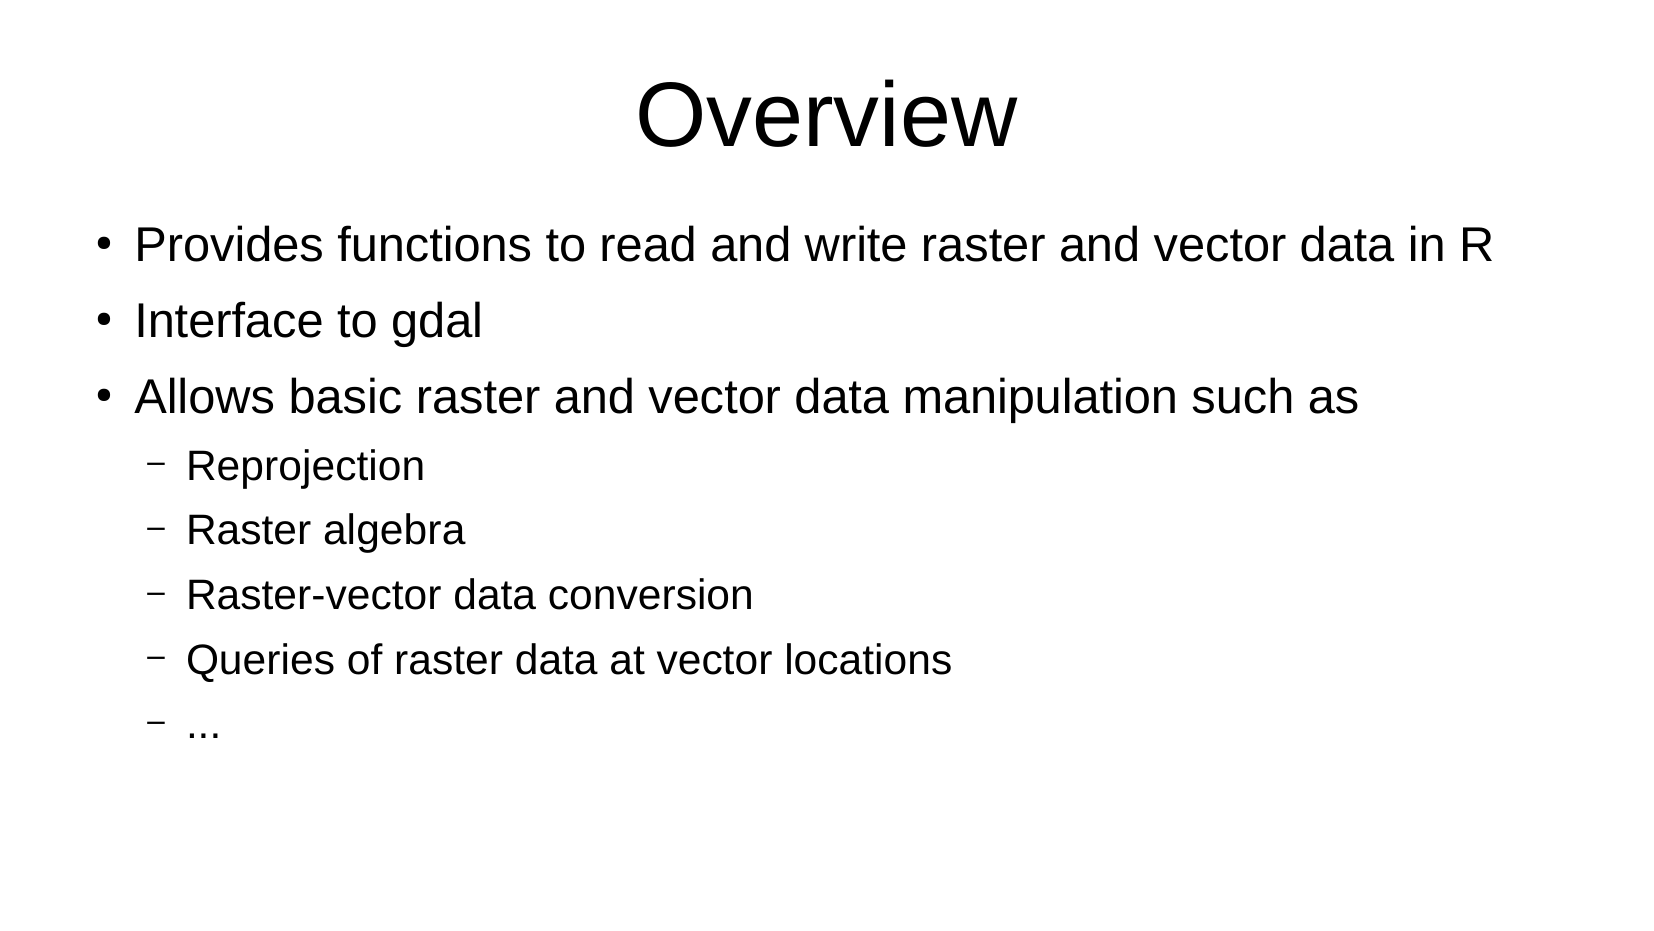

# Overview
Provides functions to read and write raster and vector data in R
Interface to gdal
Allows basic raster and vector data manipulation such as
Reprojection
Raster algebra
Raster-vector data conversion
Queries of raster data at vector locations
...